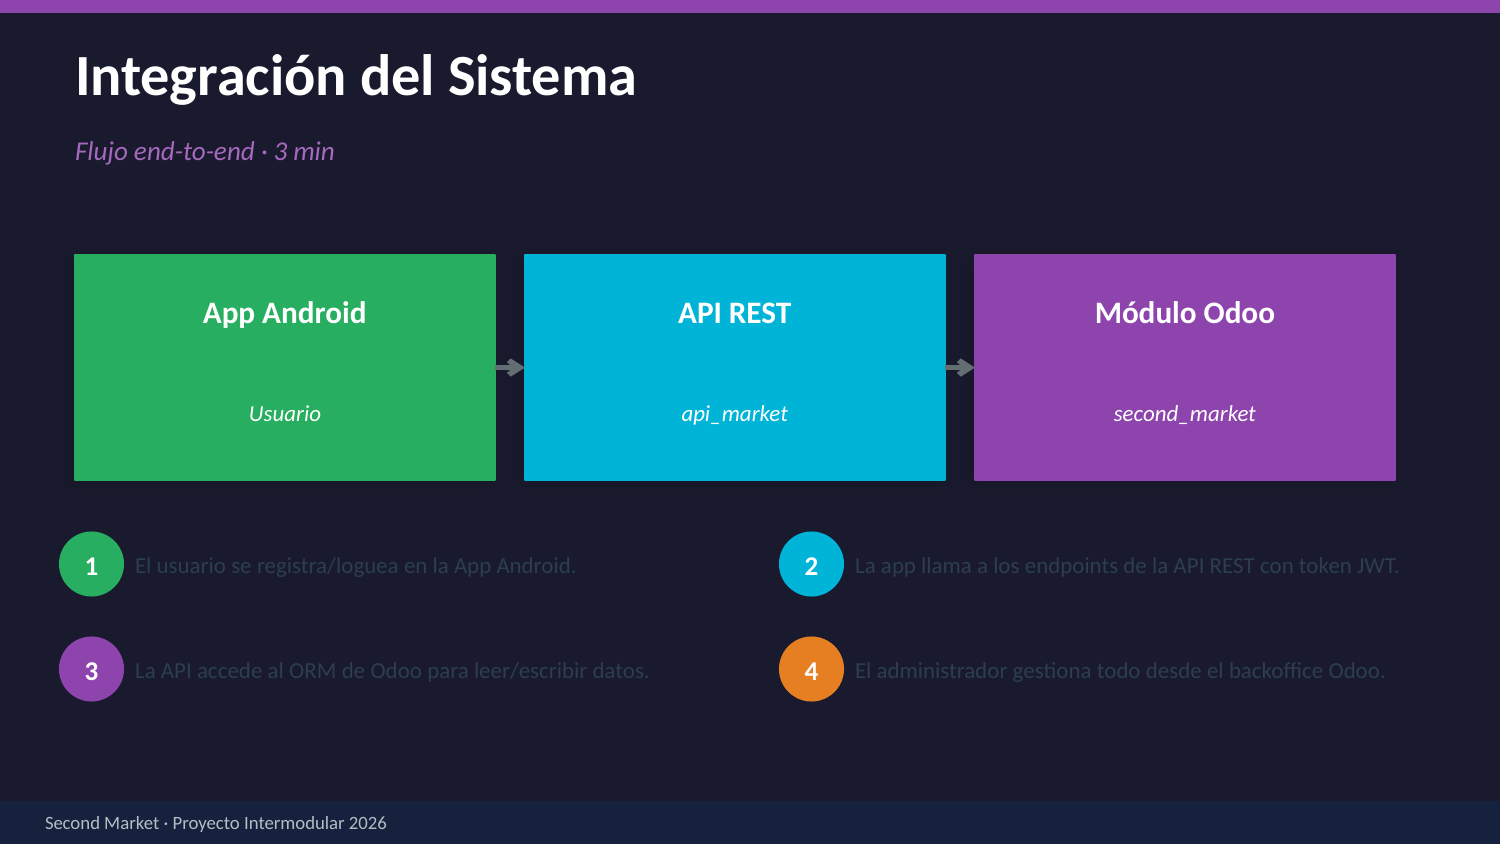

Integración del Sistema
Flujo end-to-end · 3 min
App Android
API REST
Módulo Odoo
Usuario
api_market
second_market
1
El usuario se registra/loguea en la App Android.
2
La app llama a los endpoints de la API REST con token JWT.
3
La API accede al ORM de Odoo para leer/escribir datos.
4
El administrador gestiona todo desde el backoffice Odoo.
Second Market · Proyecto Intermodular 2026